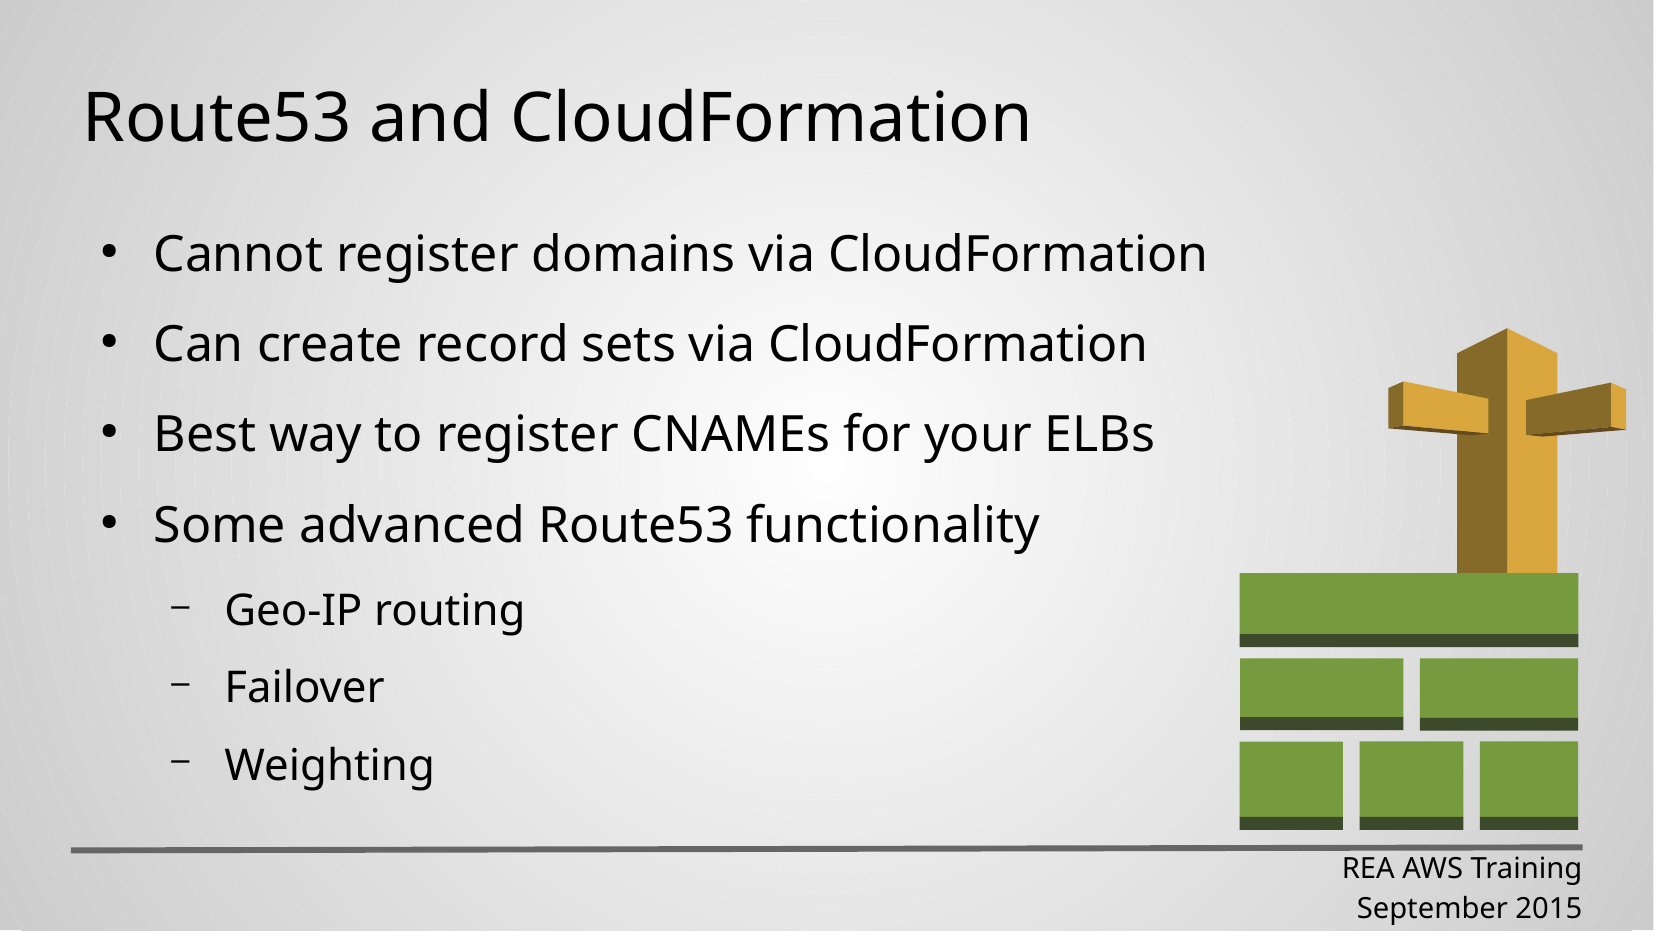

# Route53 and CloudFormation
Cannot register domains via CloudFormation
Can create record sets via CloudFormation
Best way to register CNAMEs for your ELBs
Some advanced Route53 functionality
Geo-IP routing
Failover
Weighting